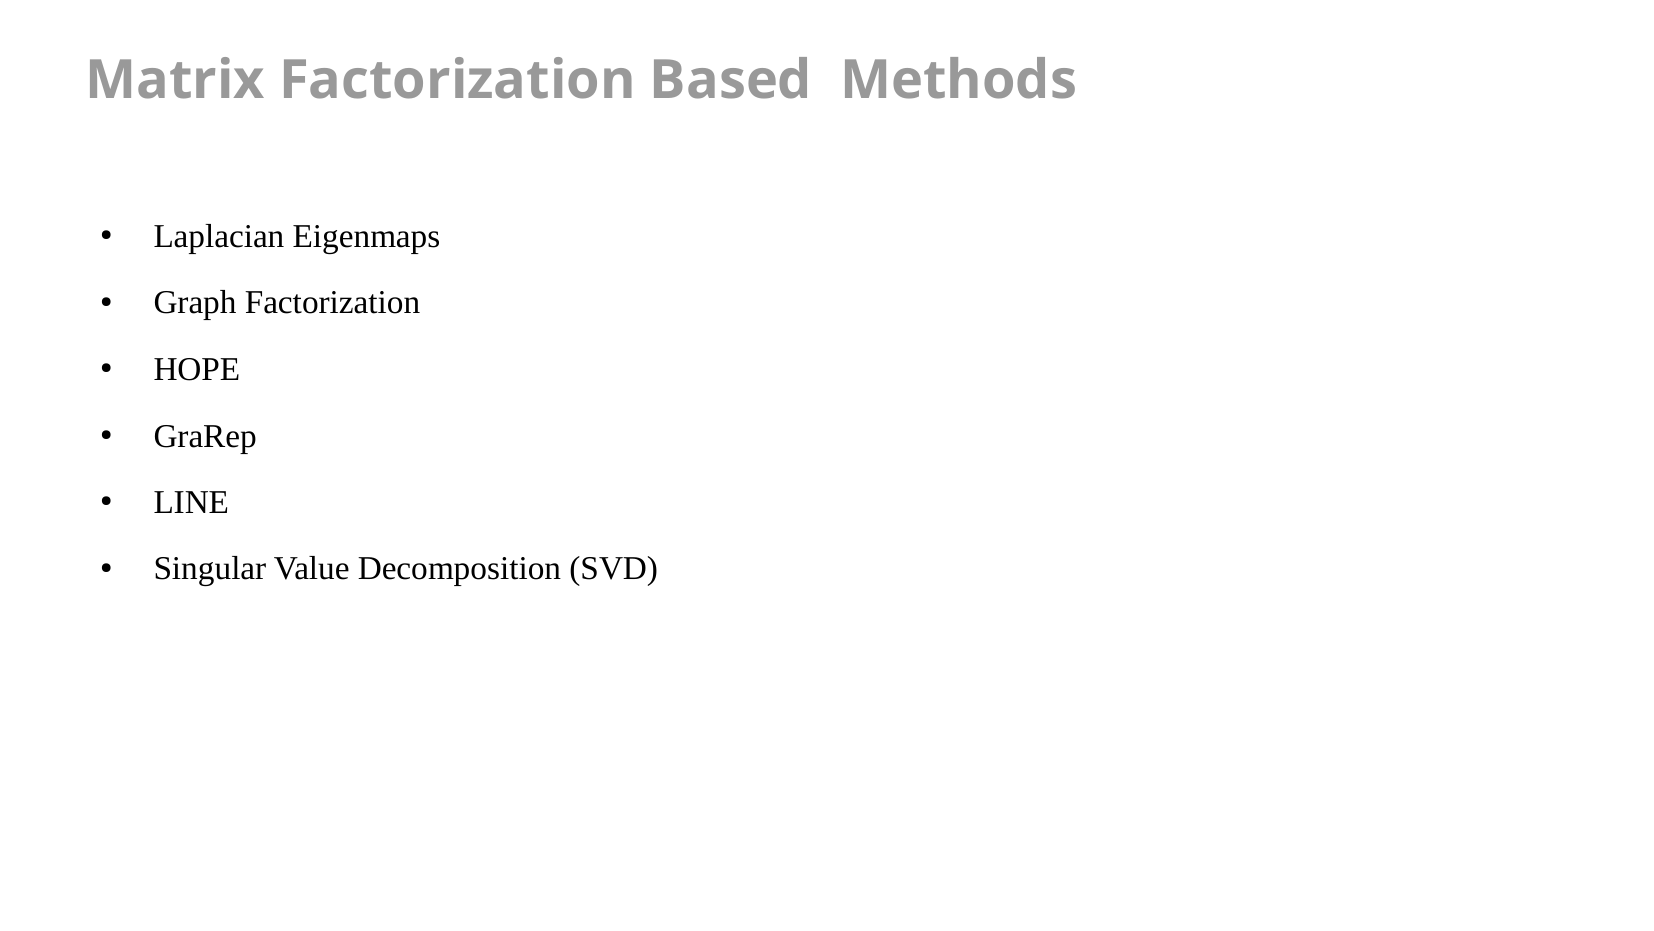

# Matrix Factorization Based Methods
Laplacian Eigenmaps
Graph Factorization
HOPE
GraRep
LINE
Singular Value Decomposition (SVD)